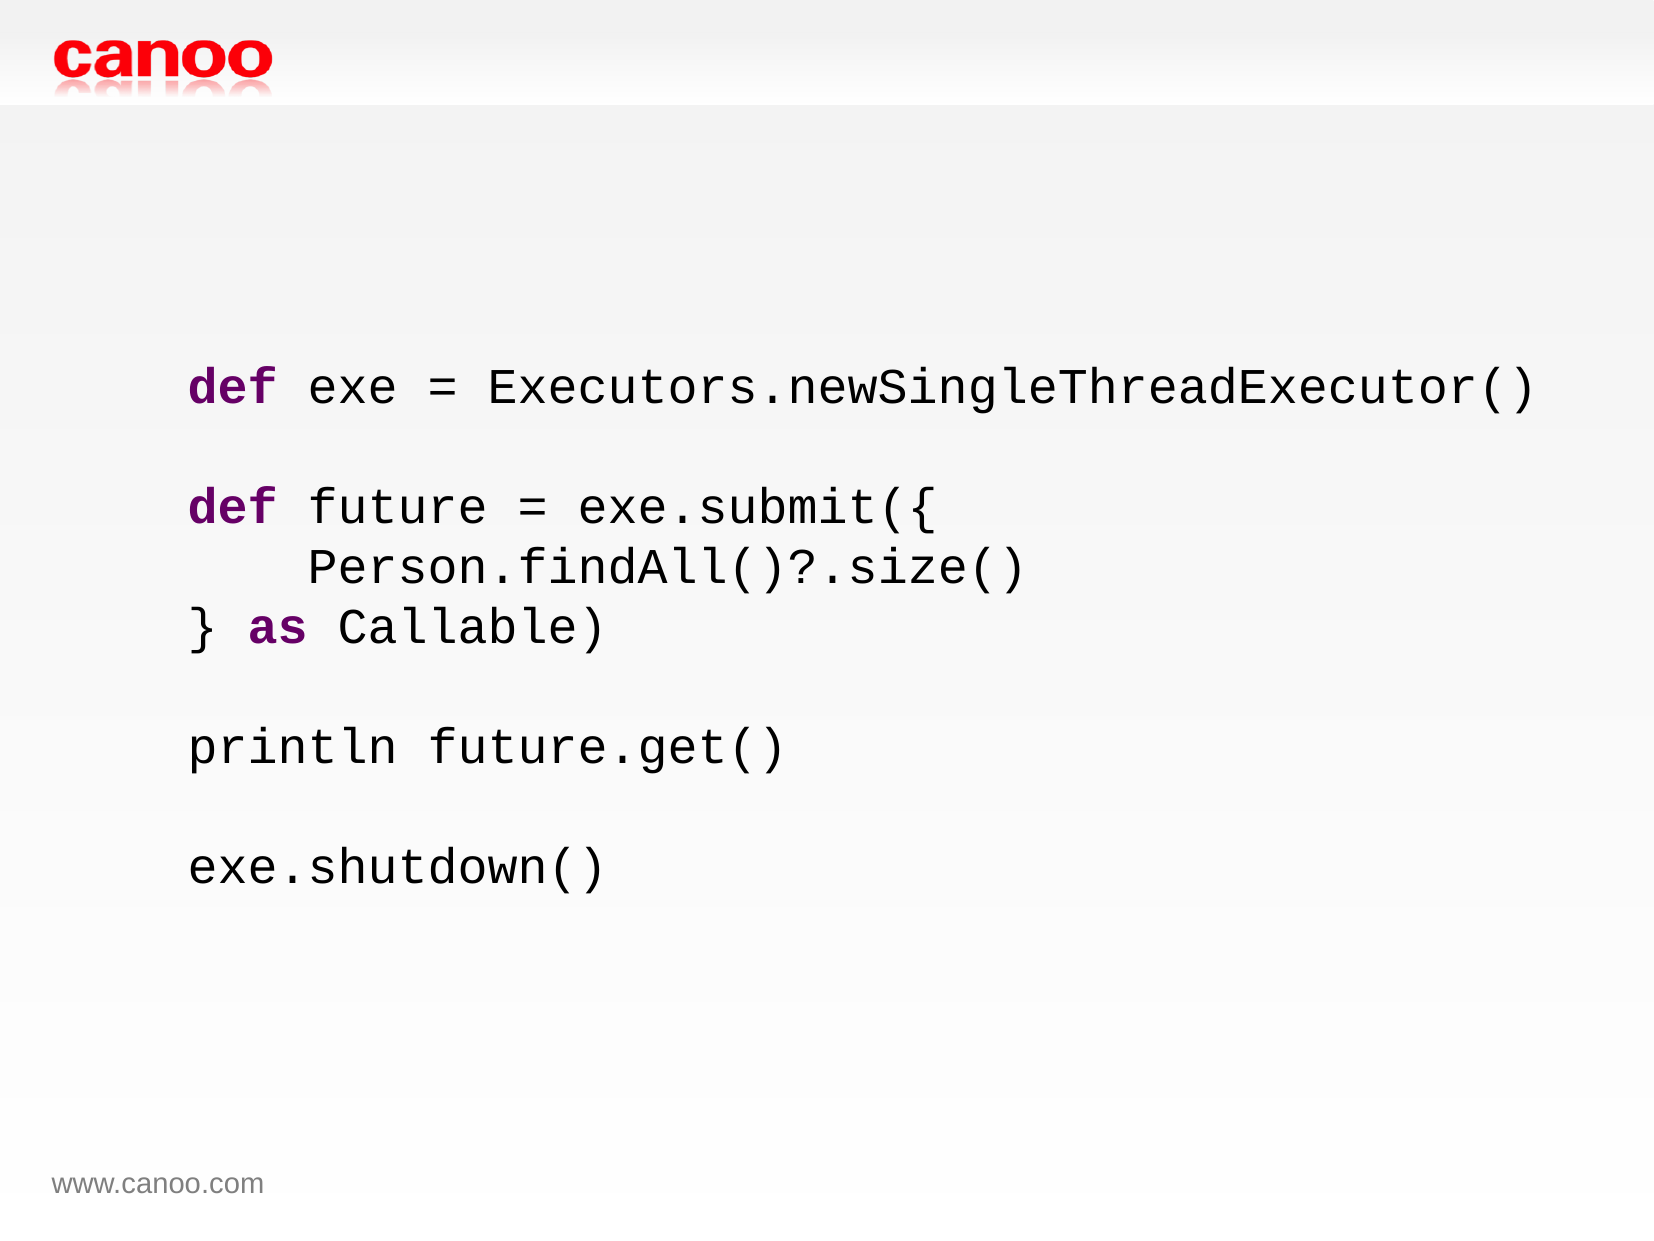

def exe = Executors.newSingleThreadExecutor()
def future = exe.submit({
 Person.findAll()?.size()
} as Callable)
println future.get()
exe.shutdown()